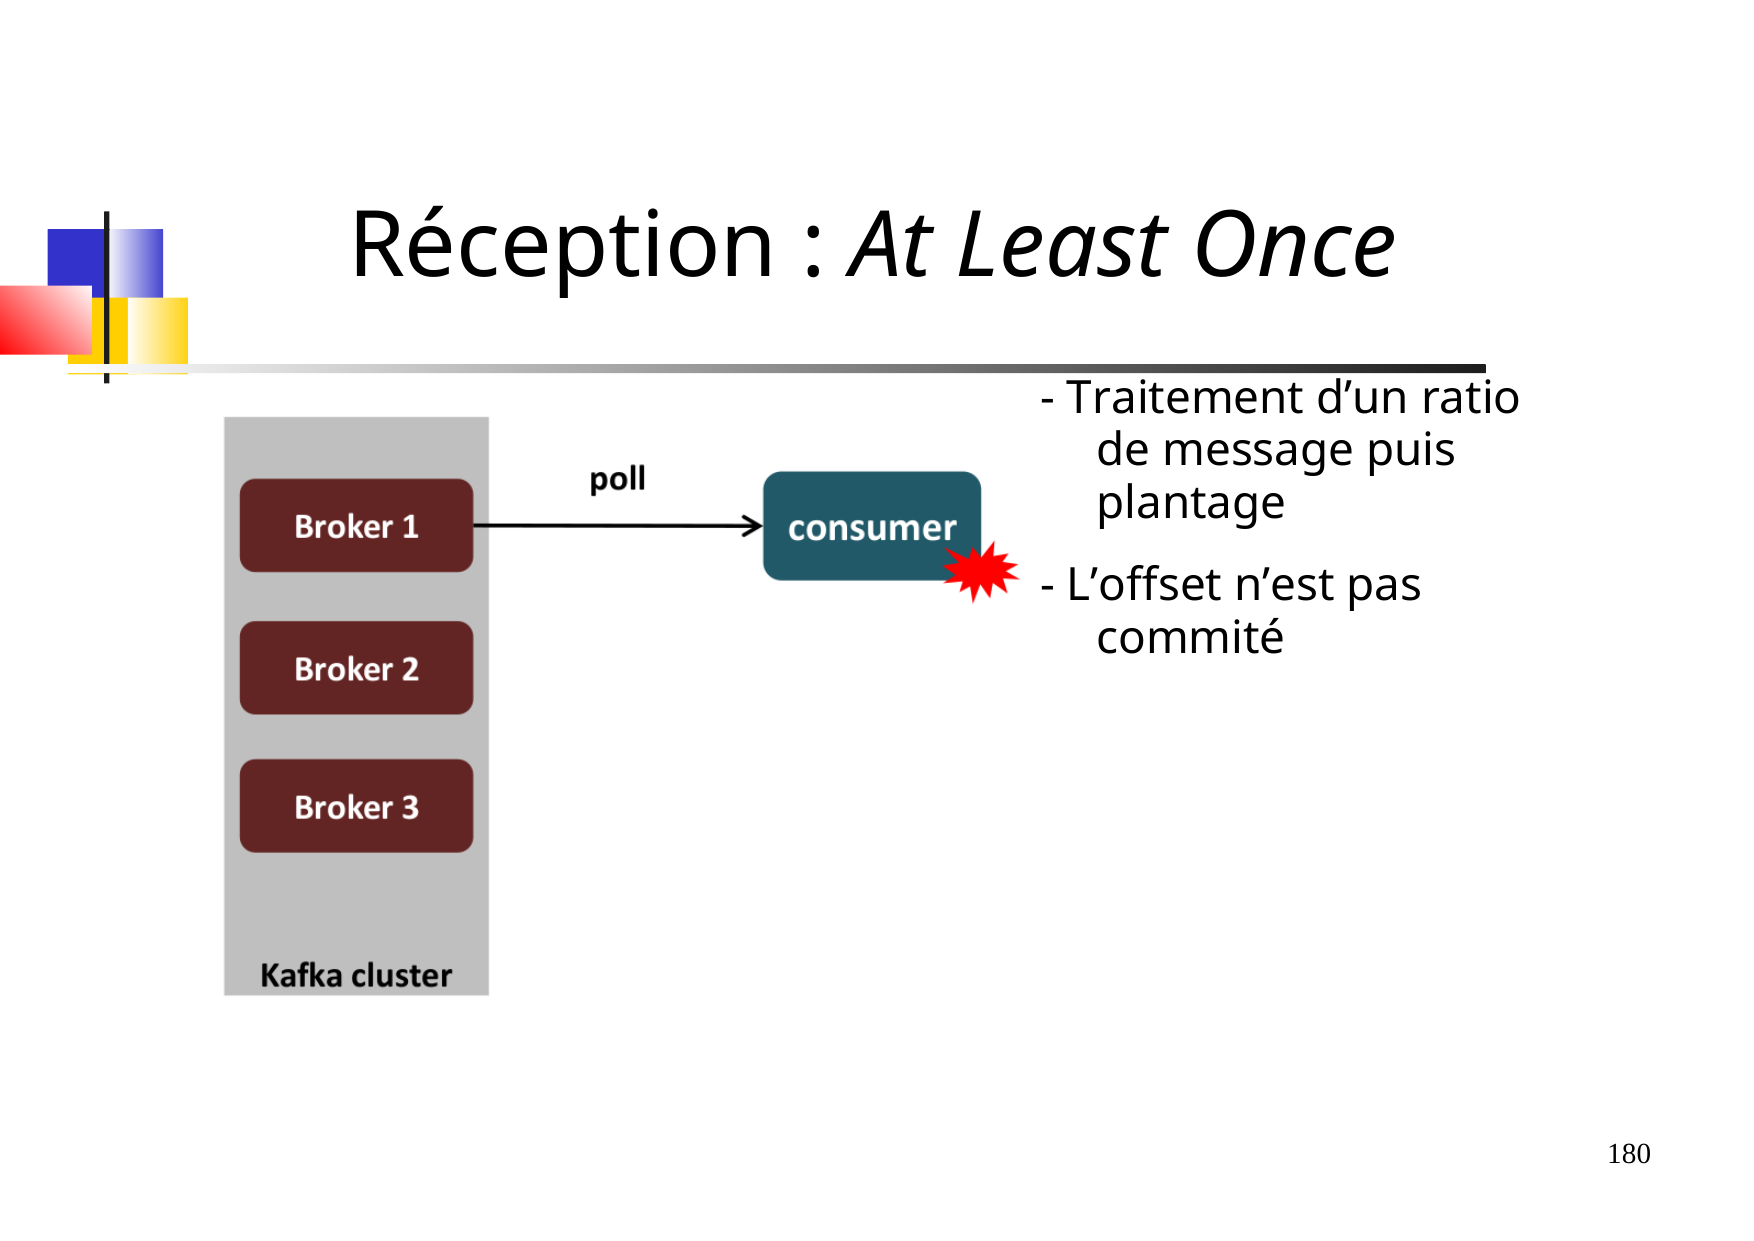

# Réception : At Least Once
- Traitement d’un ratio de message puis plantage
- L’offset n’est pas commité